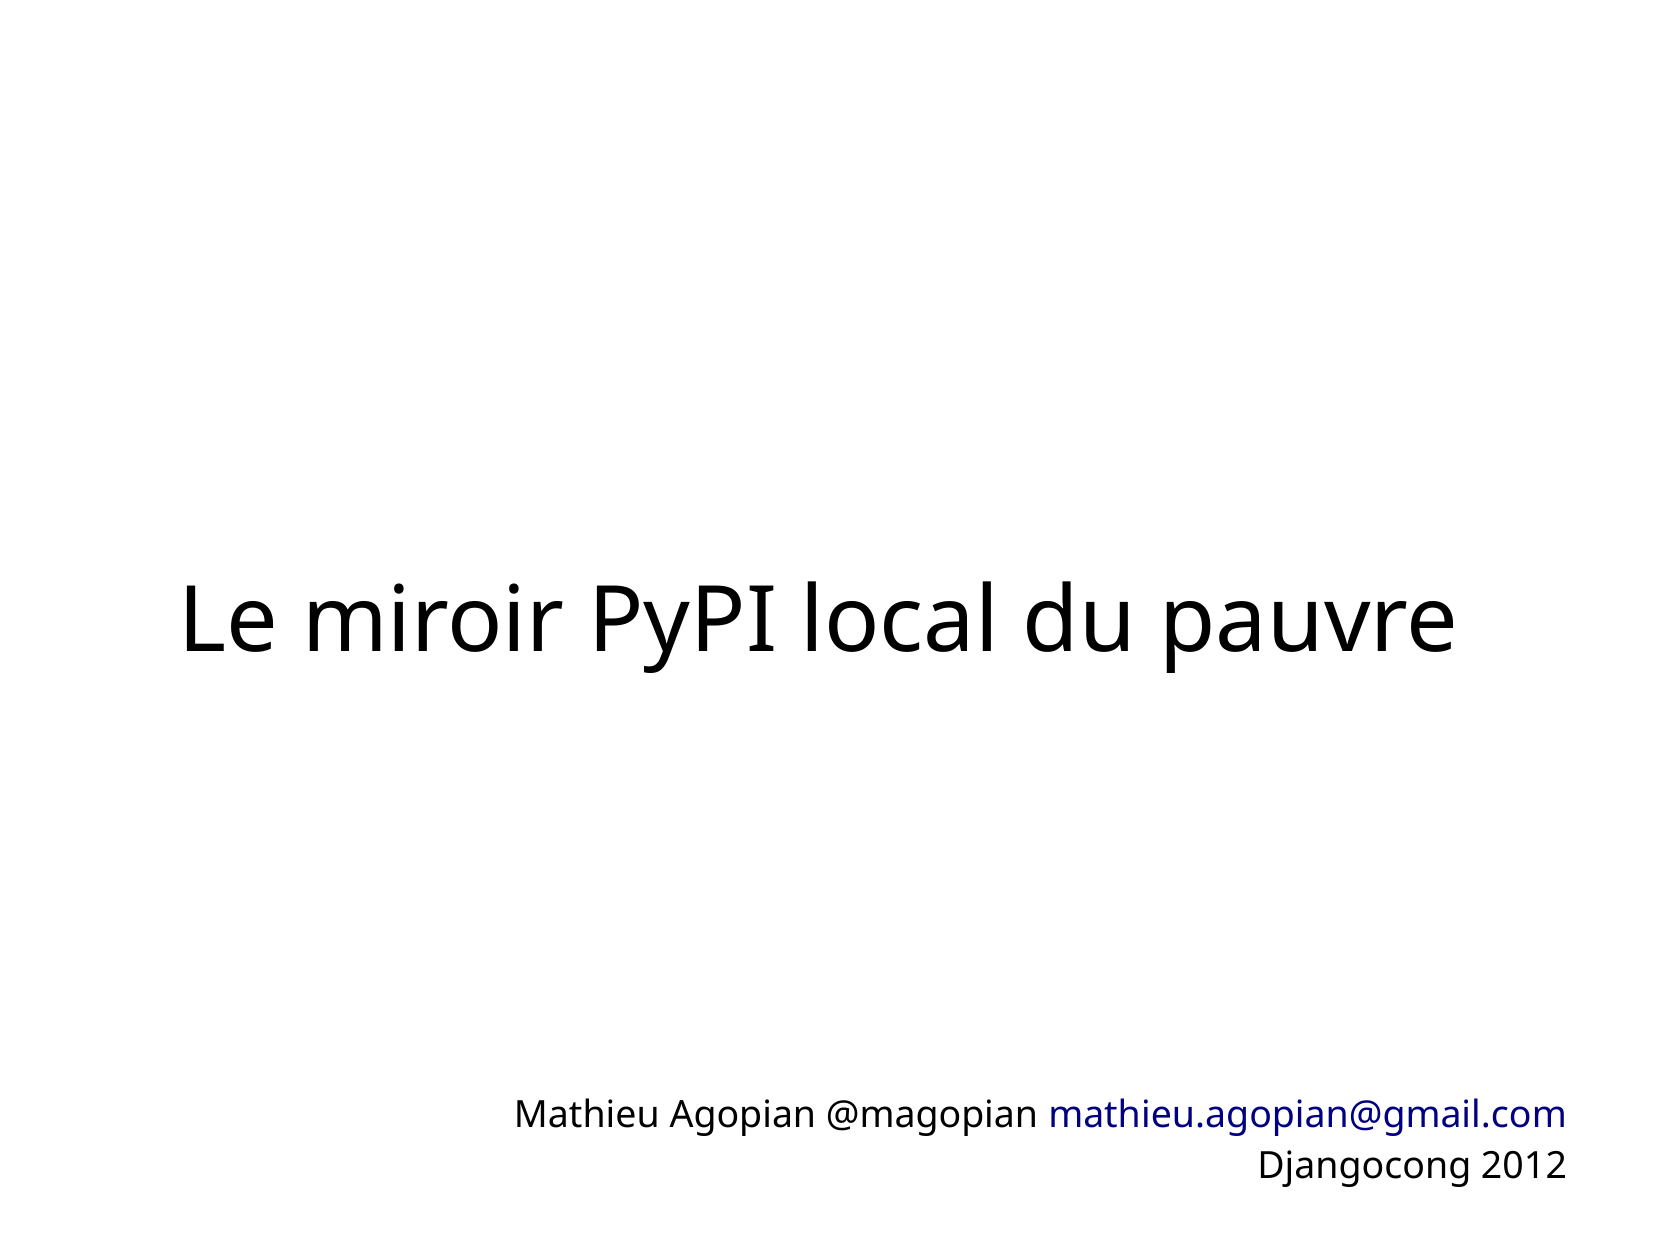

# Le miroir PyPI local du pauvre
Mathieu Agopian @magopian mathieu.agopian@gmail.com
Djangocong 2012